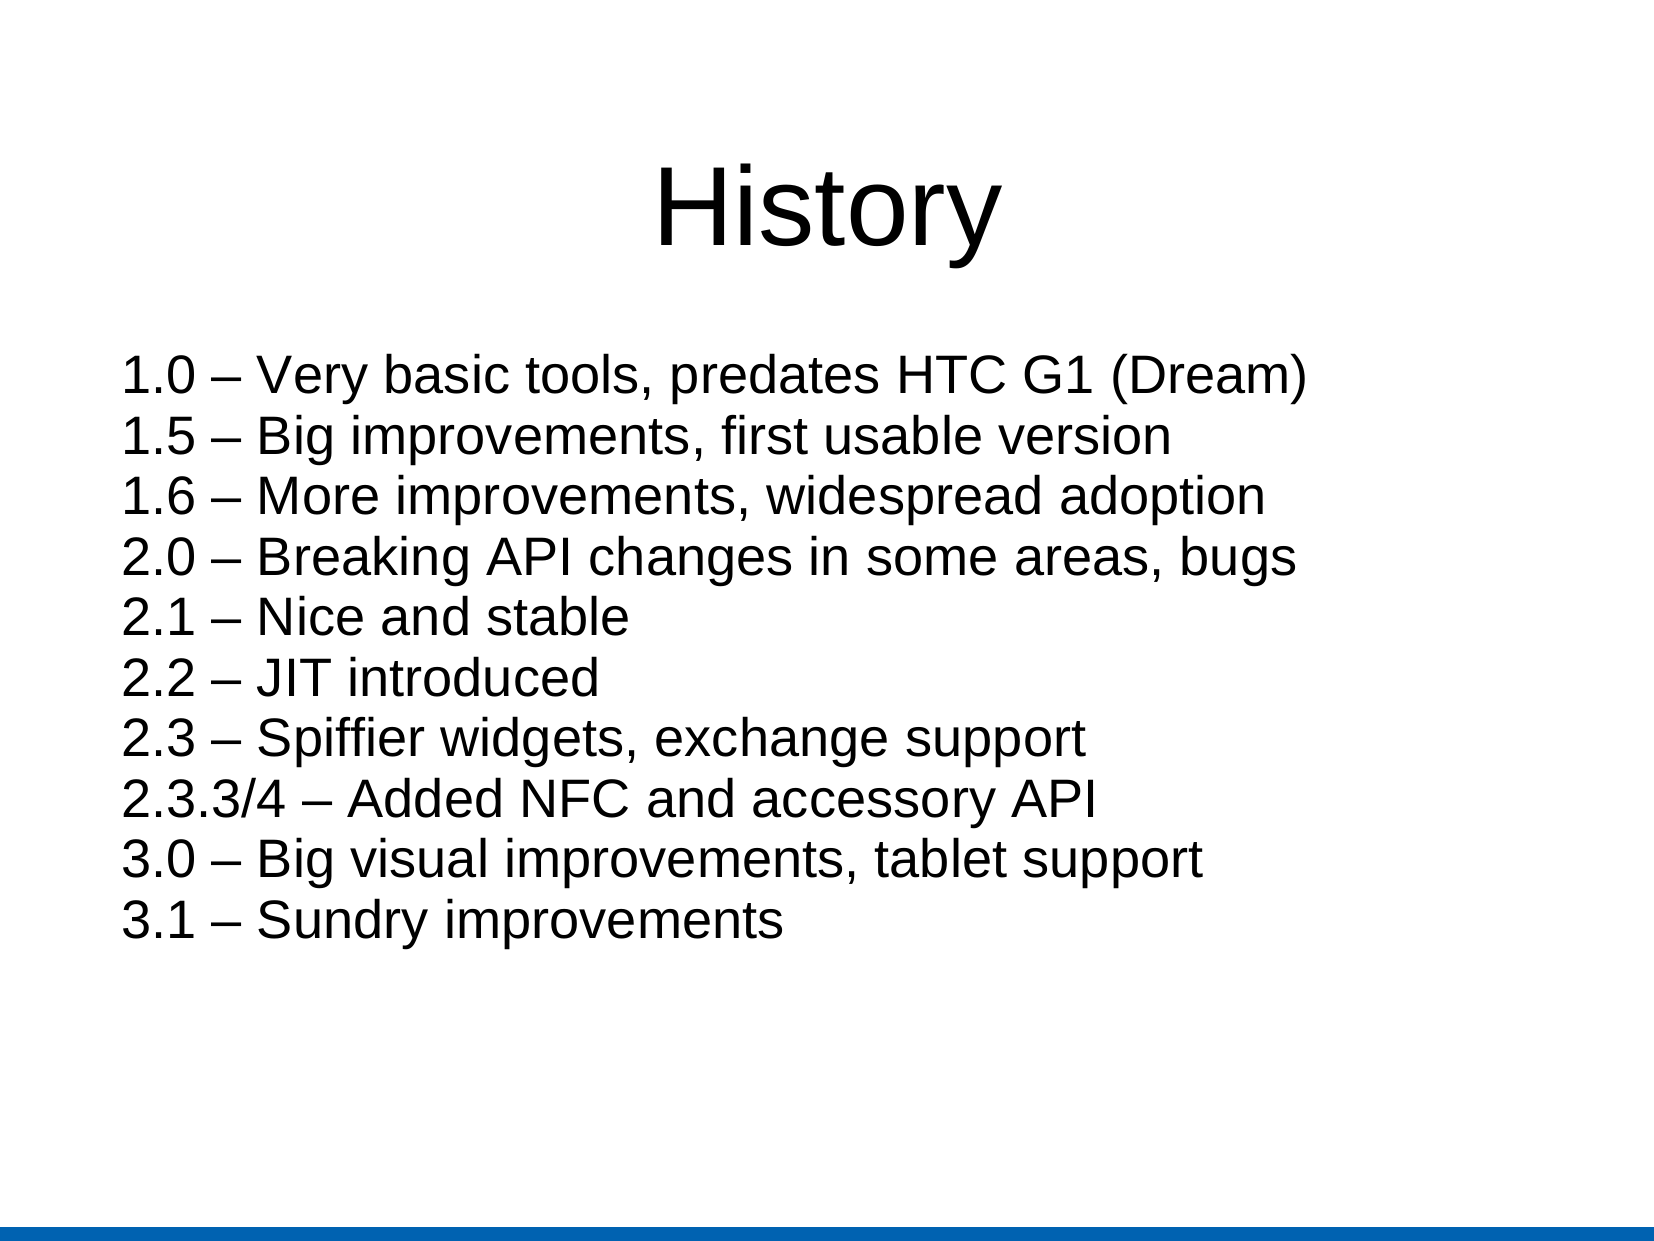

# History
1.0 – Very basic tools, predates HTC G1 (Dream)
1.5 – Big improvements, first usable version
1.6 – More improvements, widespread adoption
2.0 – Breaking API changes in some areas, bugs
2.1 – Nice and stable
2.2 – JIT introduced
2.3 – Spiffier widgets, exchange support
2.3.3/4 – Added NFC and accessory API
3.0 – Big visual improvements, tablet support
3.1 – Sundry improvements